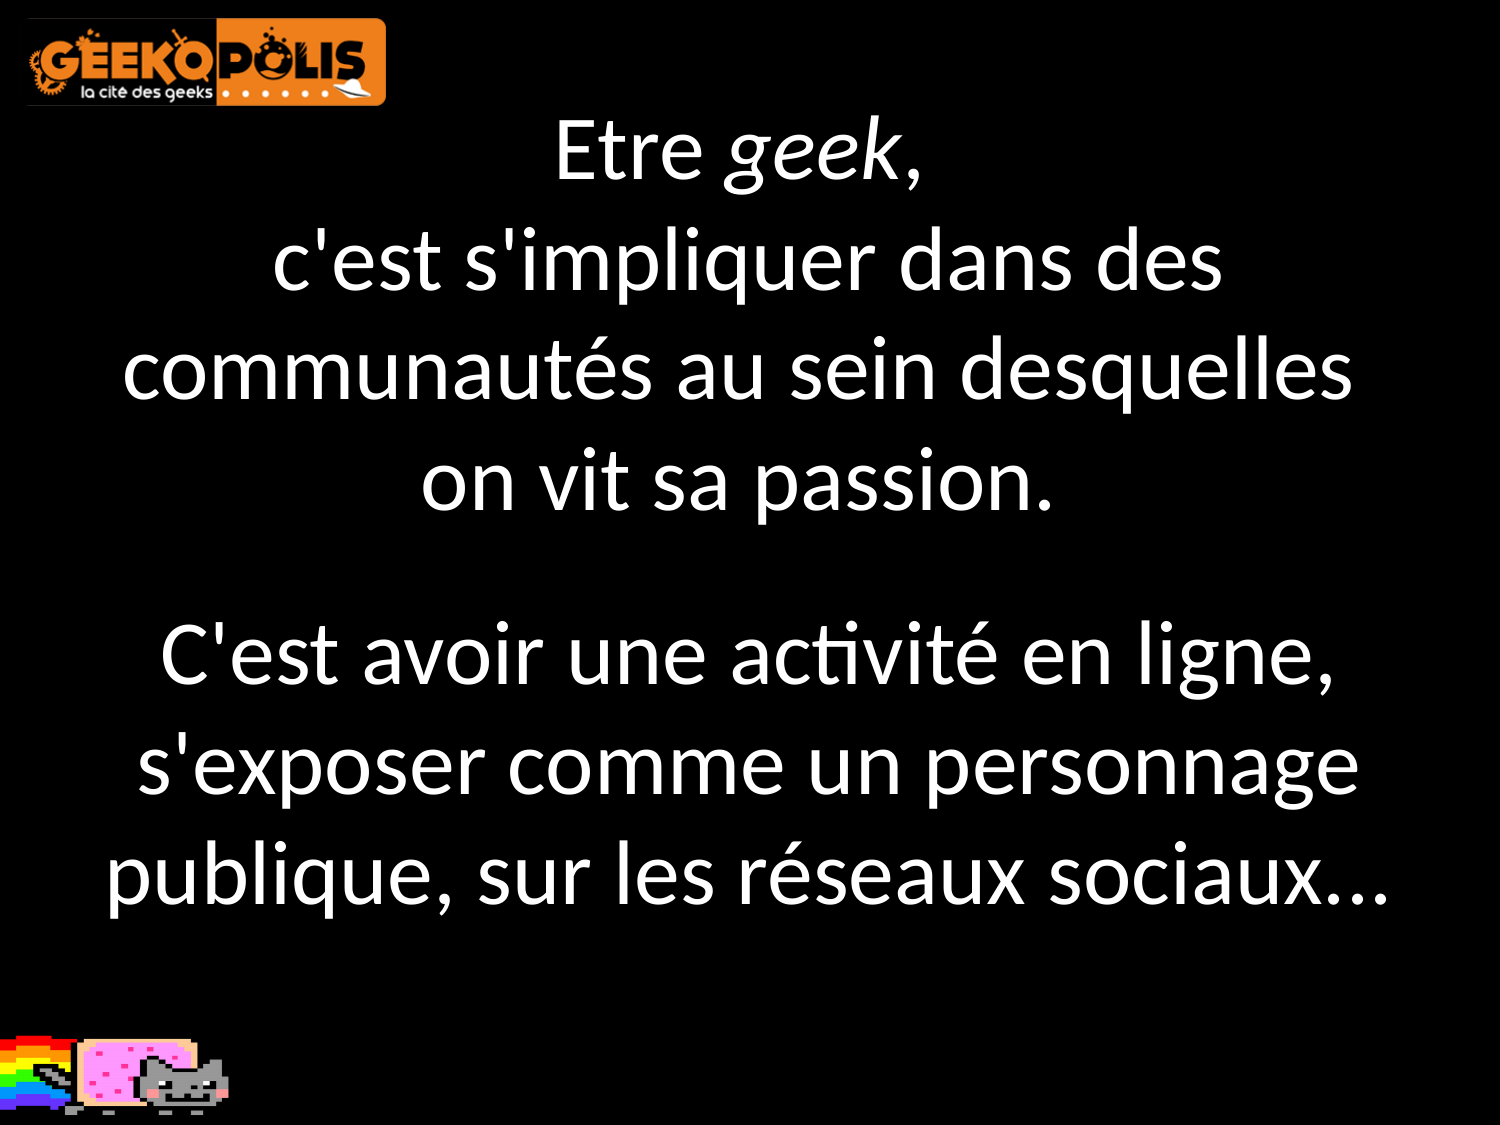

Etre geek,
c'est s'impliquer dans des communautés au sein desquelles
on vit sa passion.
C'est avoir une activité en ligne, s'exposer comme un personnage publique, sur les réseaux sociaux...